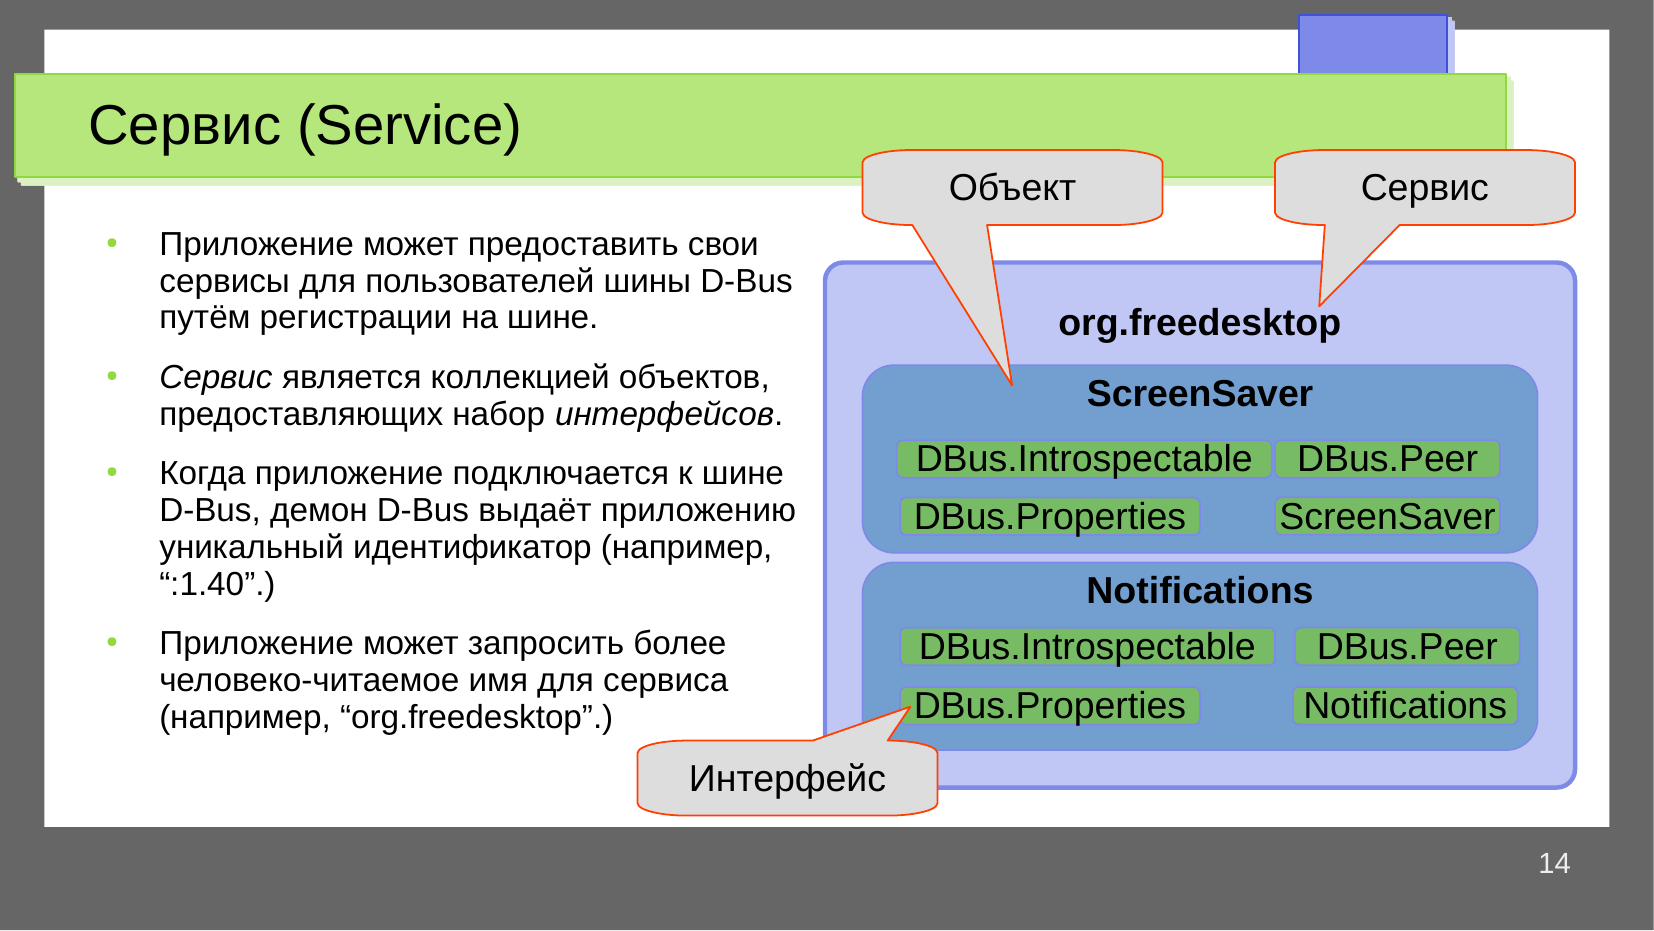

# Сервис (Service)
Объект
Сервис
Приложение может предоставить свои сервисы для пользователей шины D-Bus путём регистрации на шине.
Сервис является коллекцией объектов, предоставляющих набор интерфейсов.
Когда приложение подключается к шине D-Bus, демон D-Bus выдаёт приложению уникальный идентификатор (например, “:1.40”.)
Приложение может запросить более человеко-читаемое имя для сервиса (например, “org.freedesktop”.)
org.freedesktop
ScreenSaver
DBus.Introspectable
DBus.Peer
ScreenSaver
DBus.Properties
Notifications
DBus.Peer
DBus.Introspectable
Notifications
DBus.Properties
Интерфейс
14